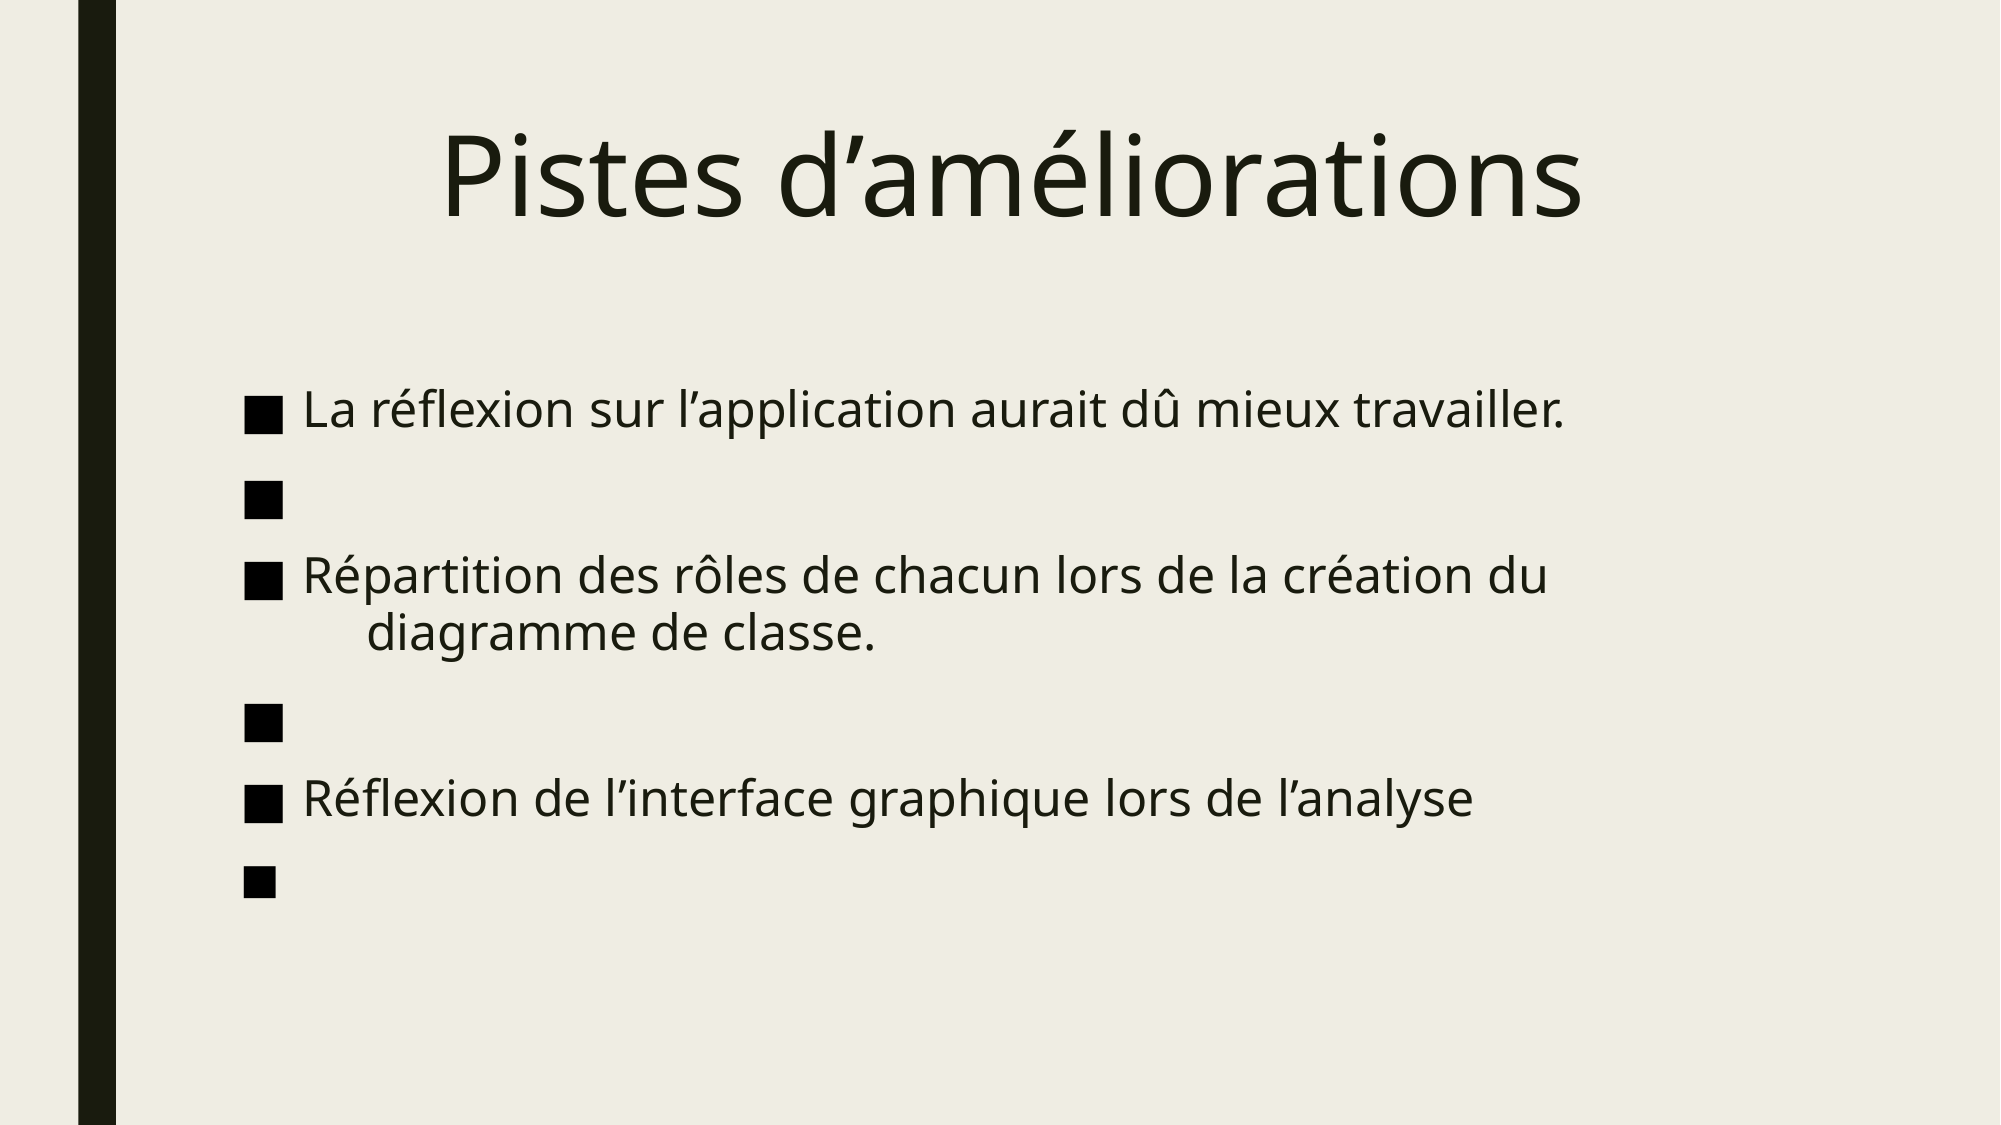

# Pistes d’améliorations
La réflexion sur l’application aurait dû mieux travailler.
Répartition des rôles de chacun lors de la création du diagramme de classe.
Réflexion de l’interface graphique lors de l’analyse